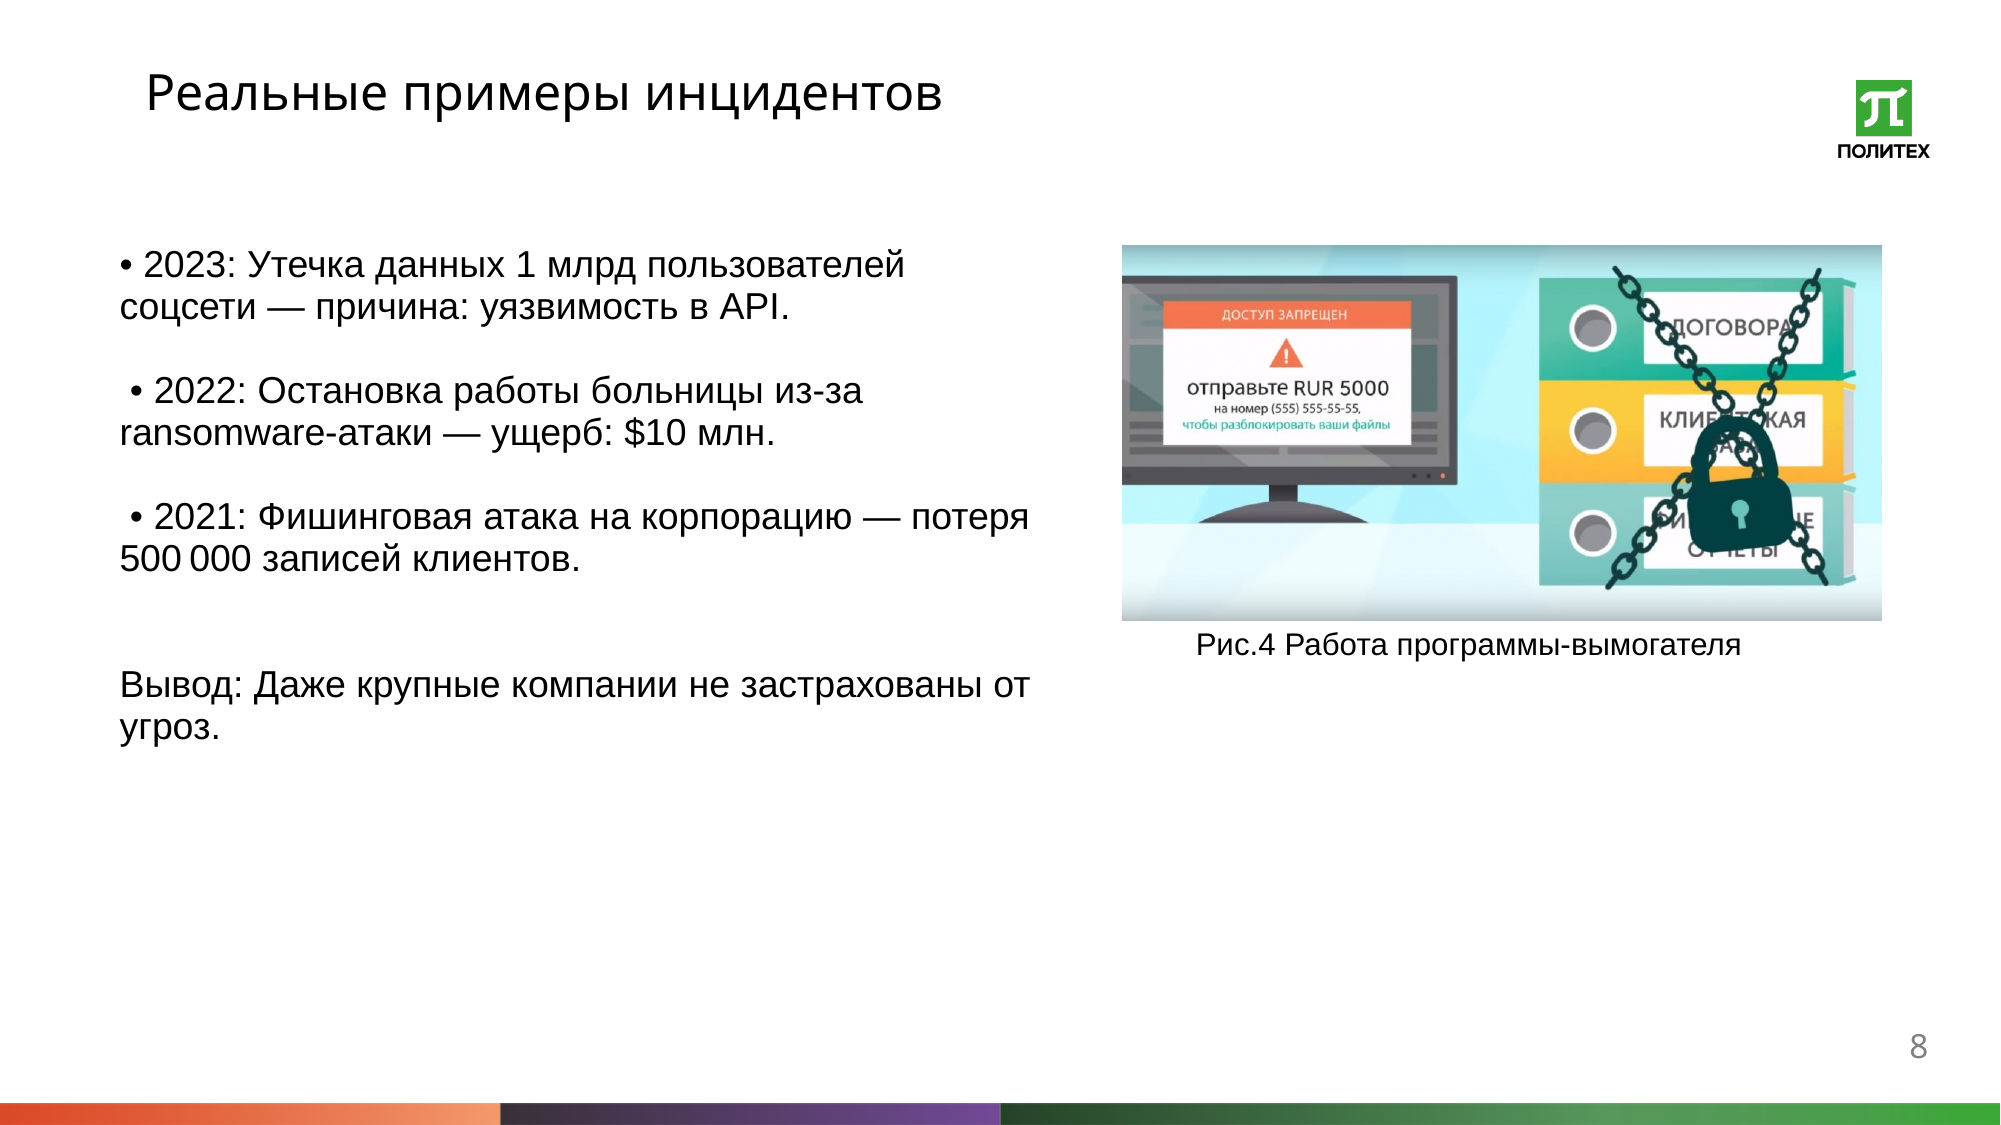

Реальные примеры инцидентов
• 2023: Утечка данных 1 млрд пользователей соцсети — причина: уязвимость в API.
 • 2022: Остановка работы больницы из‑за ransomware‑атаки — ущерб: $10 млн.
 • 2021: Фишинговая атака на корпорацию — потеря 500 000 записей клиентов.
Вывод: Даже крупные компании не застрахованы от угроз.
Рис.4 Работа программы-вымогателя